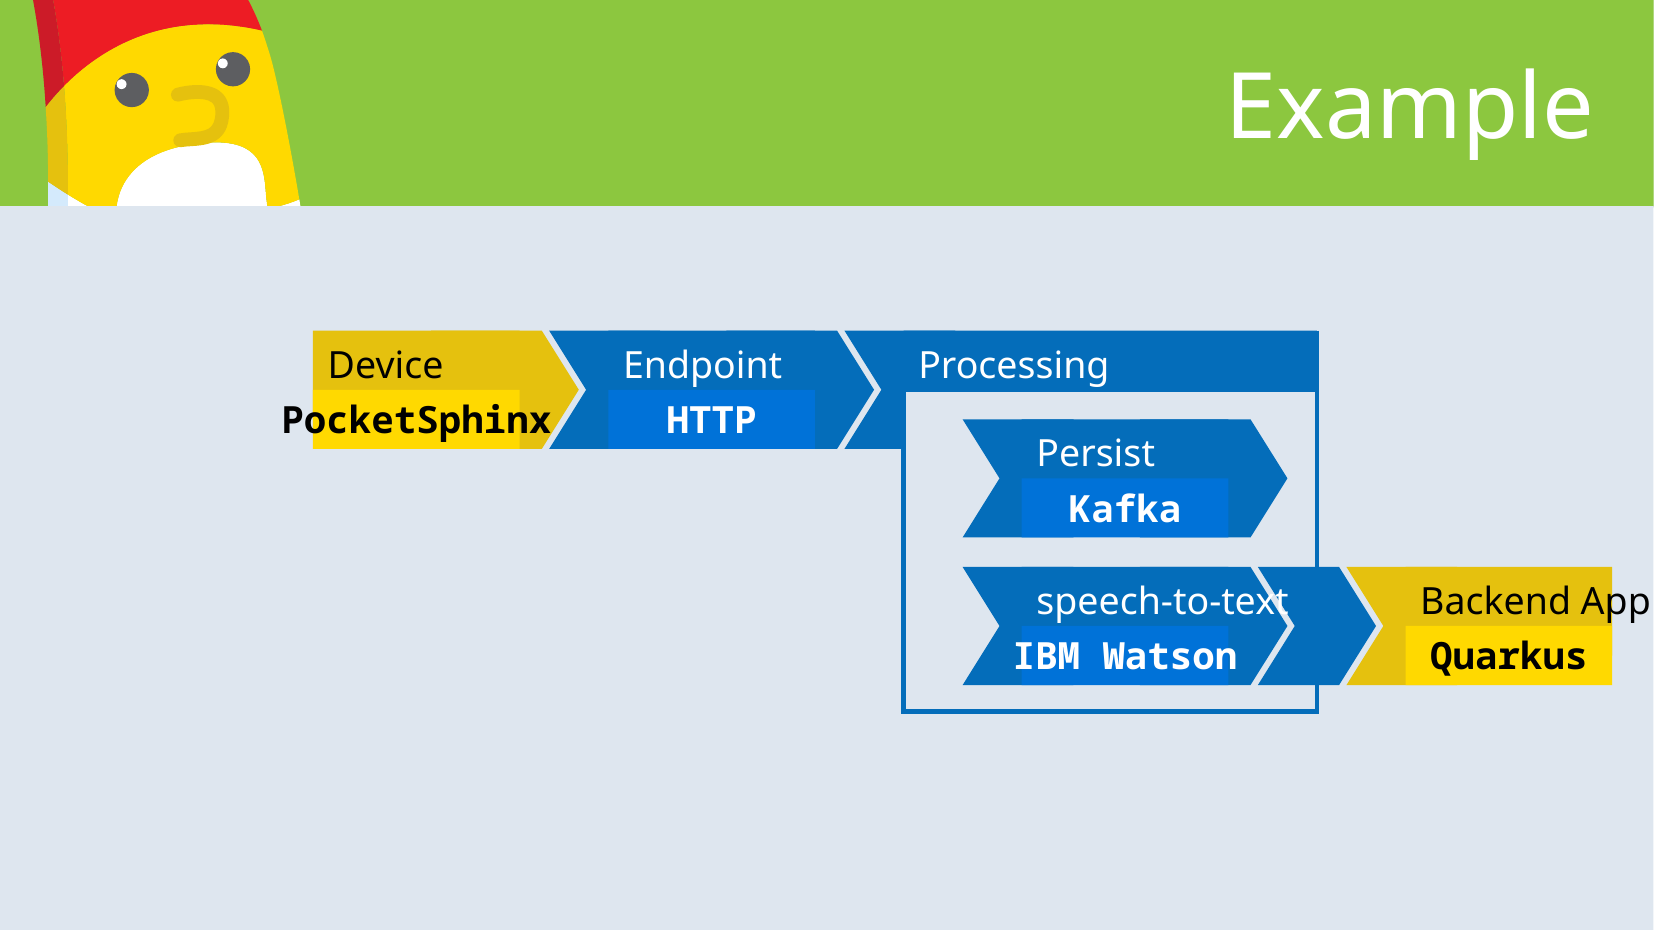

# Example
Device
PocketSphinx
Endpoint
HTTP
Processing
Persist
Kafka
speech-to-text
IBM Watson
Backend App
Quarkus